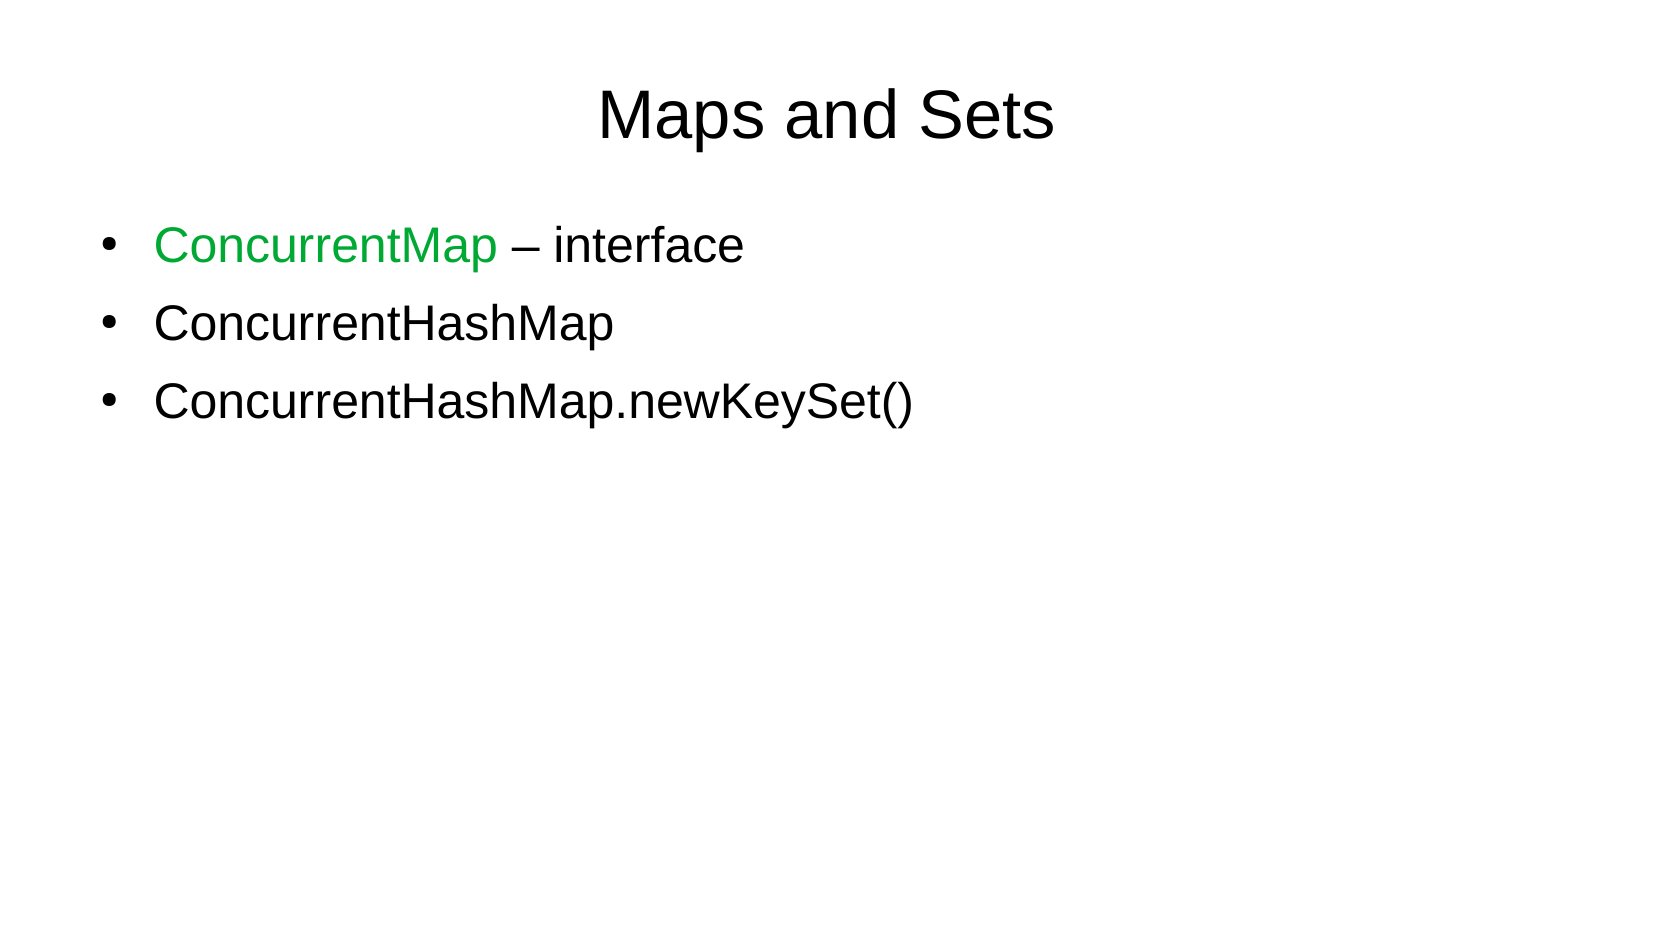

# Maps
Maps and Sets
ConcurrentMap – interface
ConcurrentHashMap
ConcurrentHashMap.newKeySet()